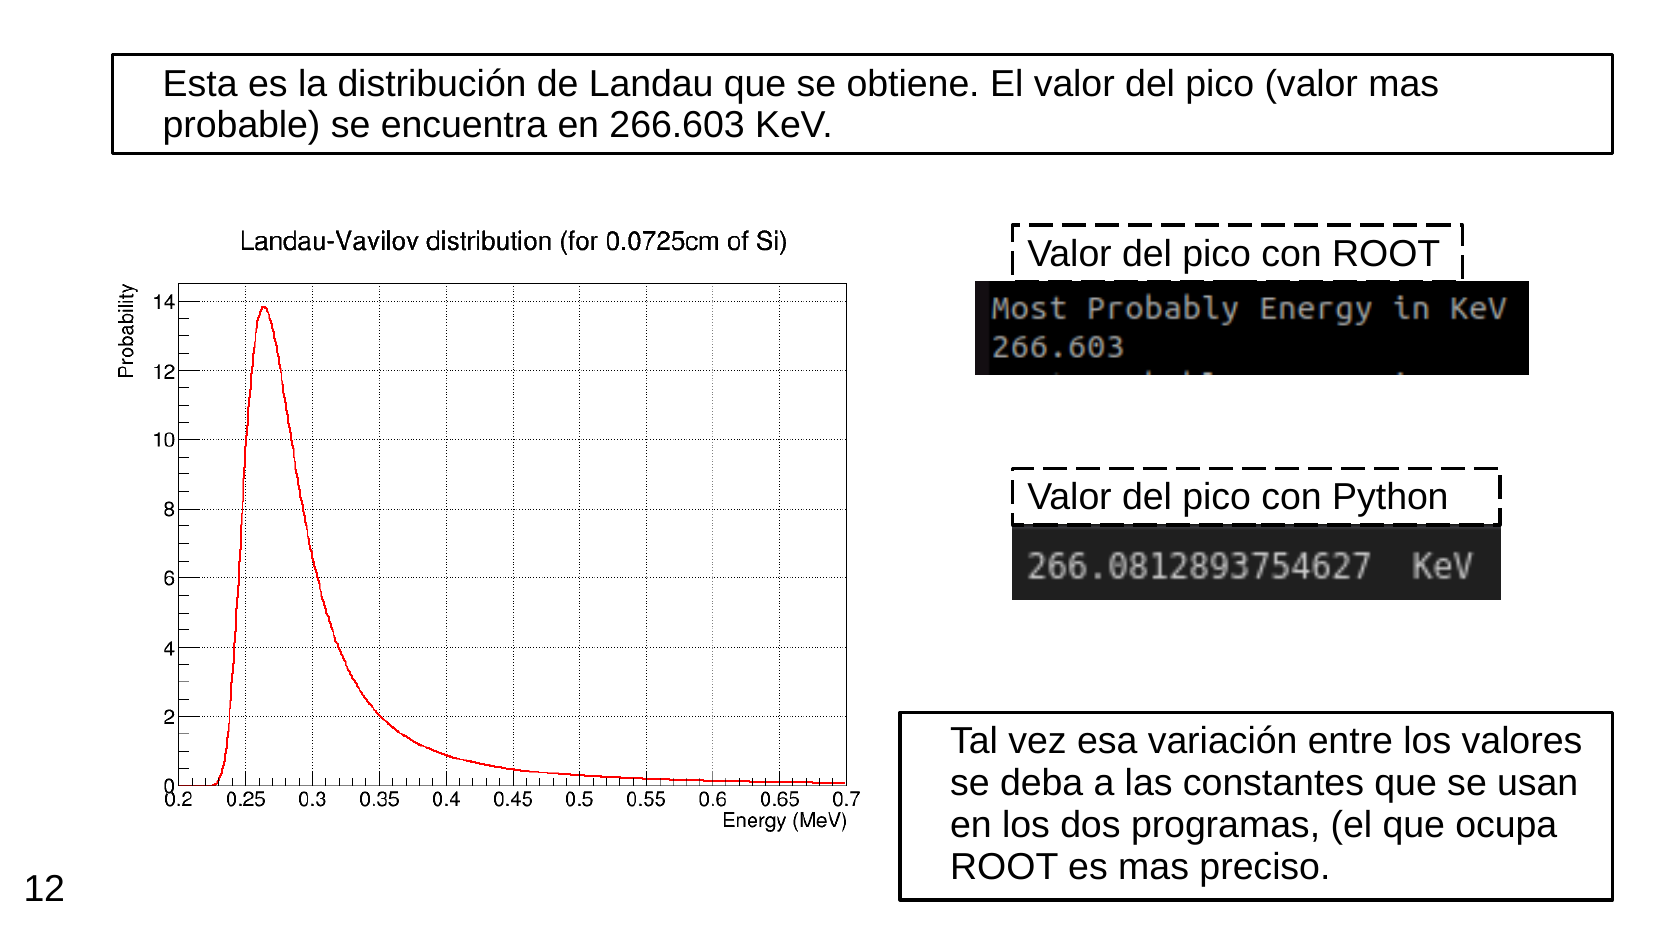

Esta es la distribución de Landau que se obtiene. El valor del pico (valor mas probable) se encuentra en 266.603 KeV.
Valor del pico con ROOT
Valor del pico con Python
Tal vez esa variación entre los valores se deba a las constantes que se usan en los dos programas, (el que ocupa ROOT es mas preciso.